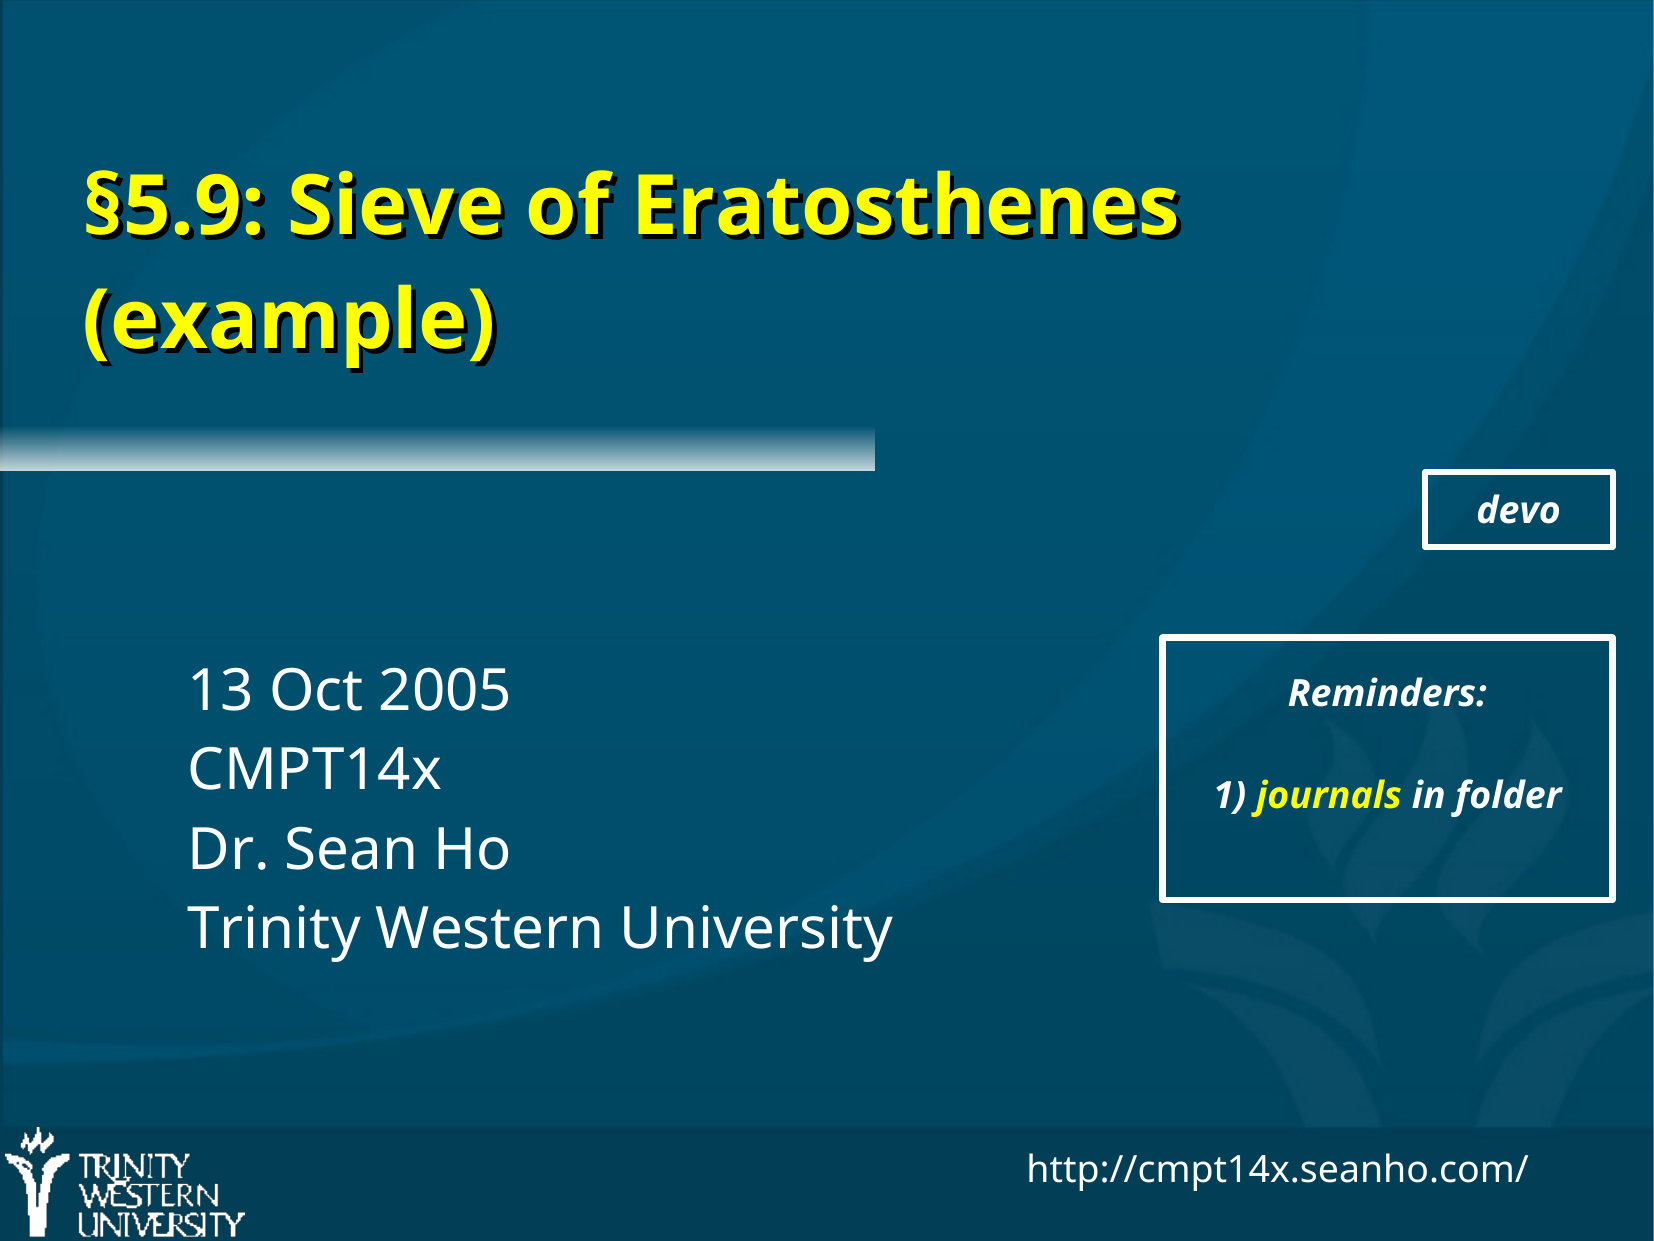

# §5.9: Sieve of Eratosthenes (example)
devo
13 Oct 2005
CMPT14x
Dr. Sean Ho
Trinity Western University
Reminders:
1) journals in folder
http://cmpt14x.seanho.com/